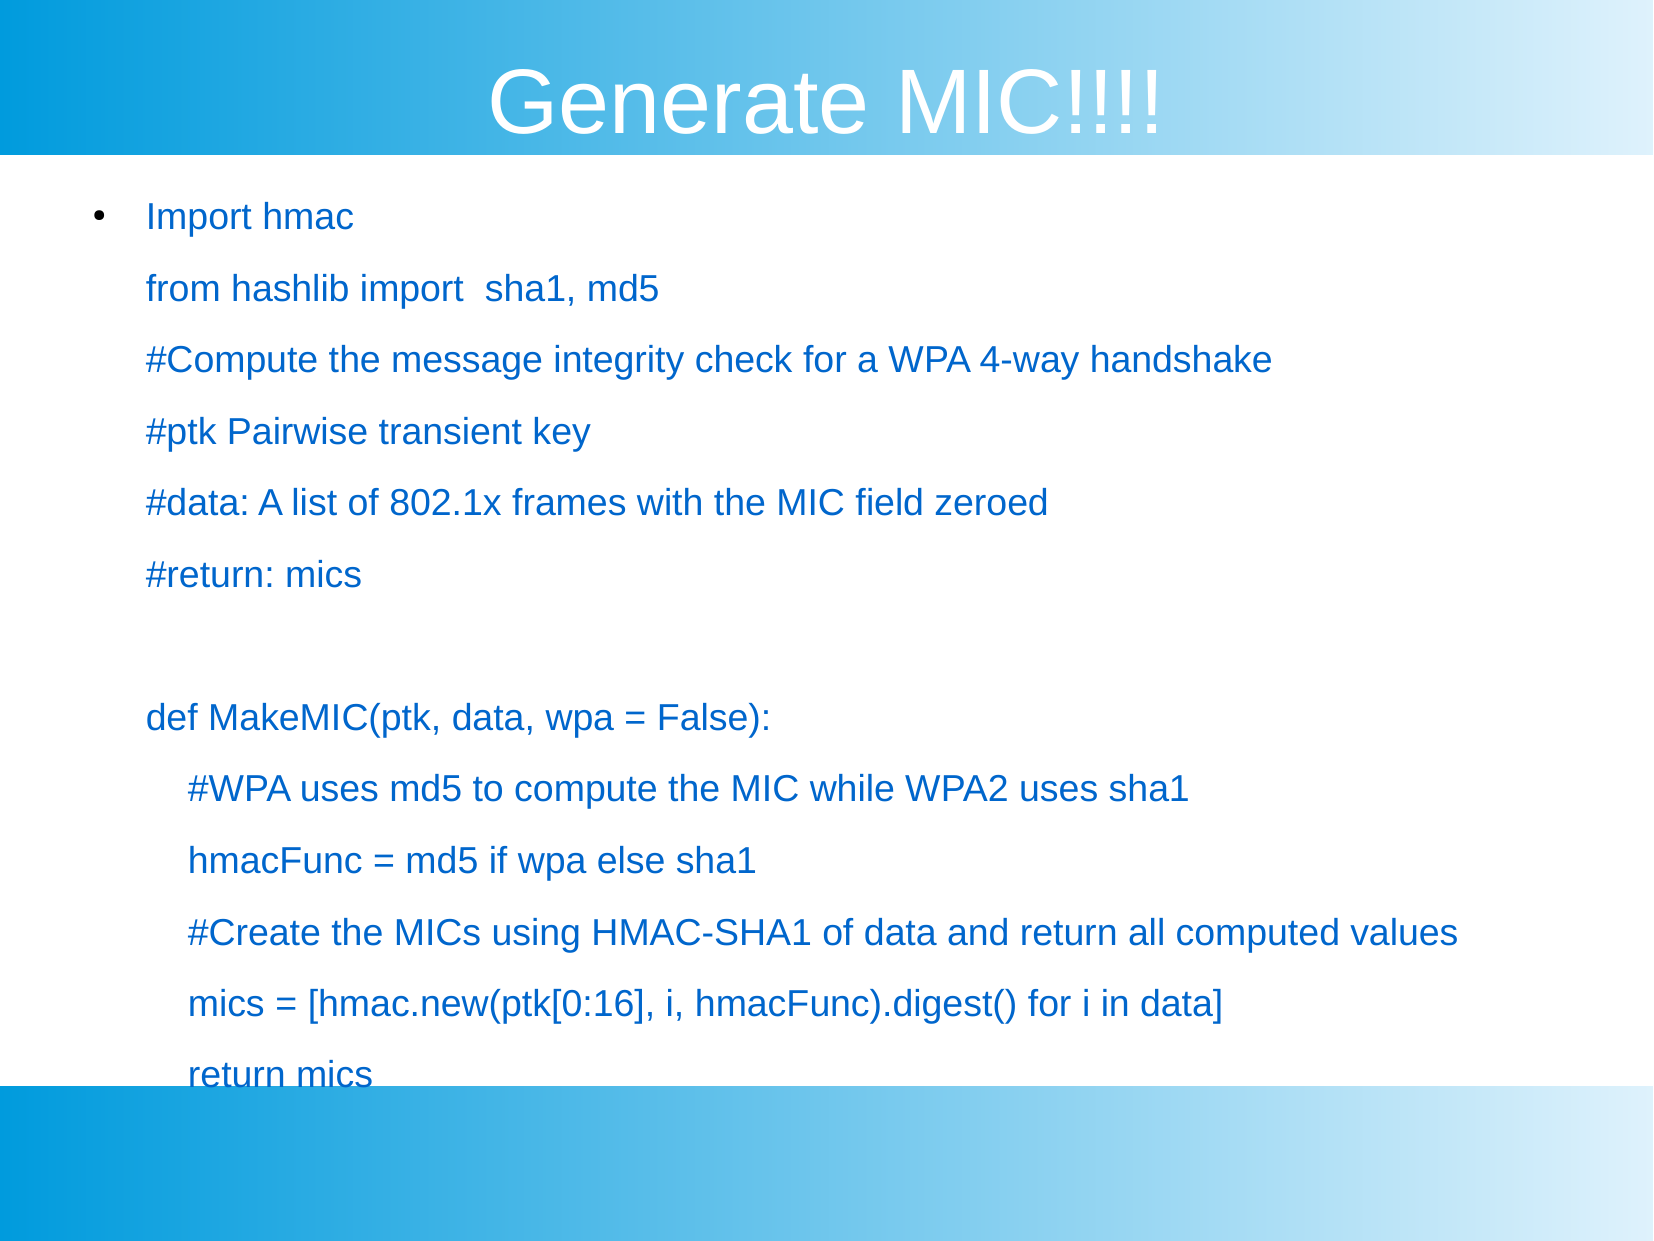

# Generate MIC!!!!
Import hmac
from hashlib import sha1, md5
#Compute the message integrity check for a WPA 4-way handshake
#ptk Pairwise transient key
#data: A list of 802.1x frames with the MIC field zeroed
#return: mics
def MakeMIC(ptk, data, wpa = False):
 #WPA uses md5 to compute the MIC while WPA2 uses sha1
 hmacFunc = md5 if wpa else sha1
 #Create the MICs using HMAC-SHA1 of data and return all computed values
 mics = [hmac.new(ptk[0:16], i, hmacFunc).digest() for i in data]
 return mics